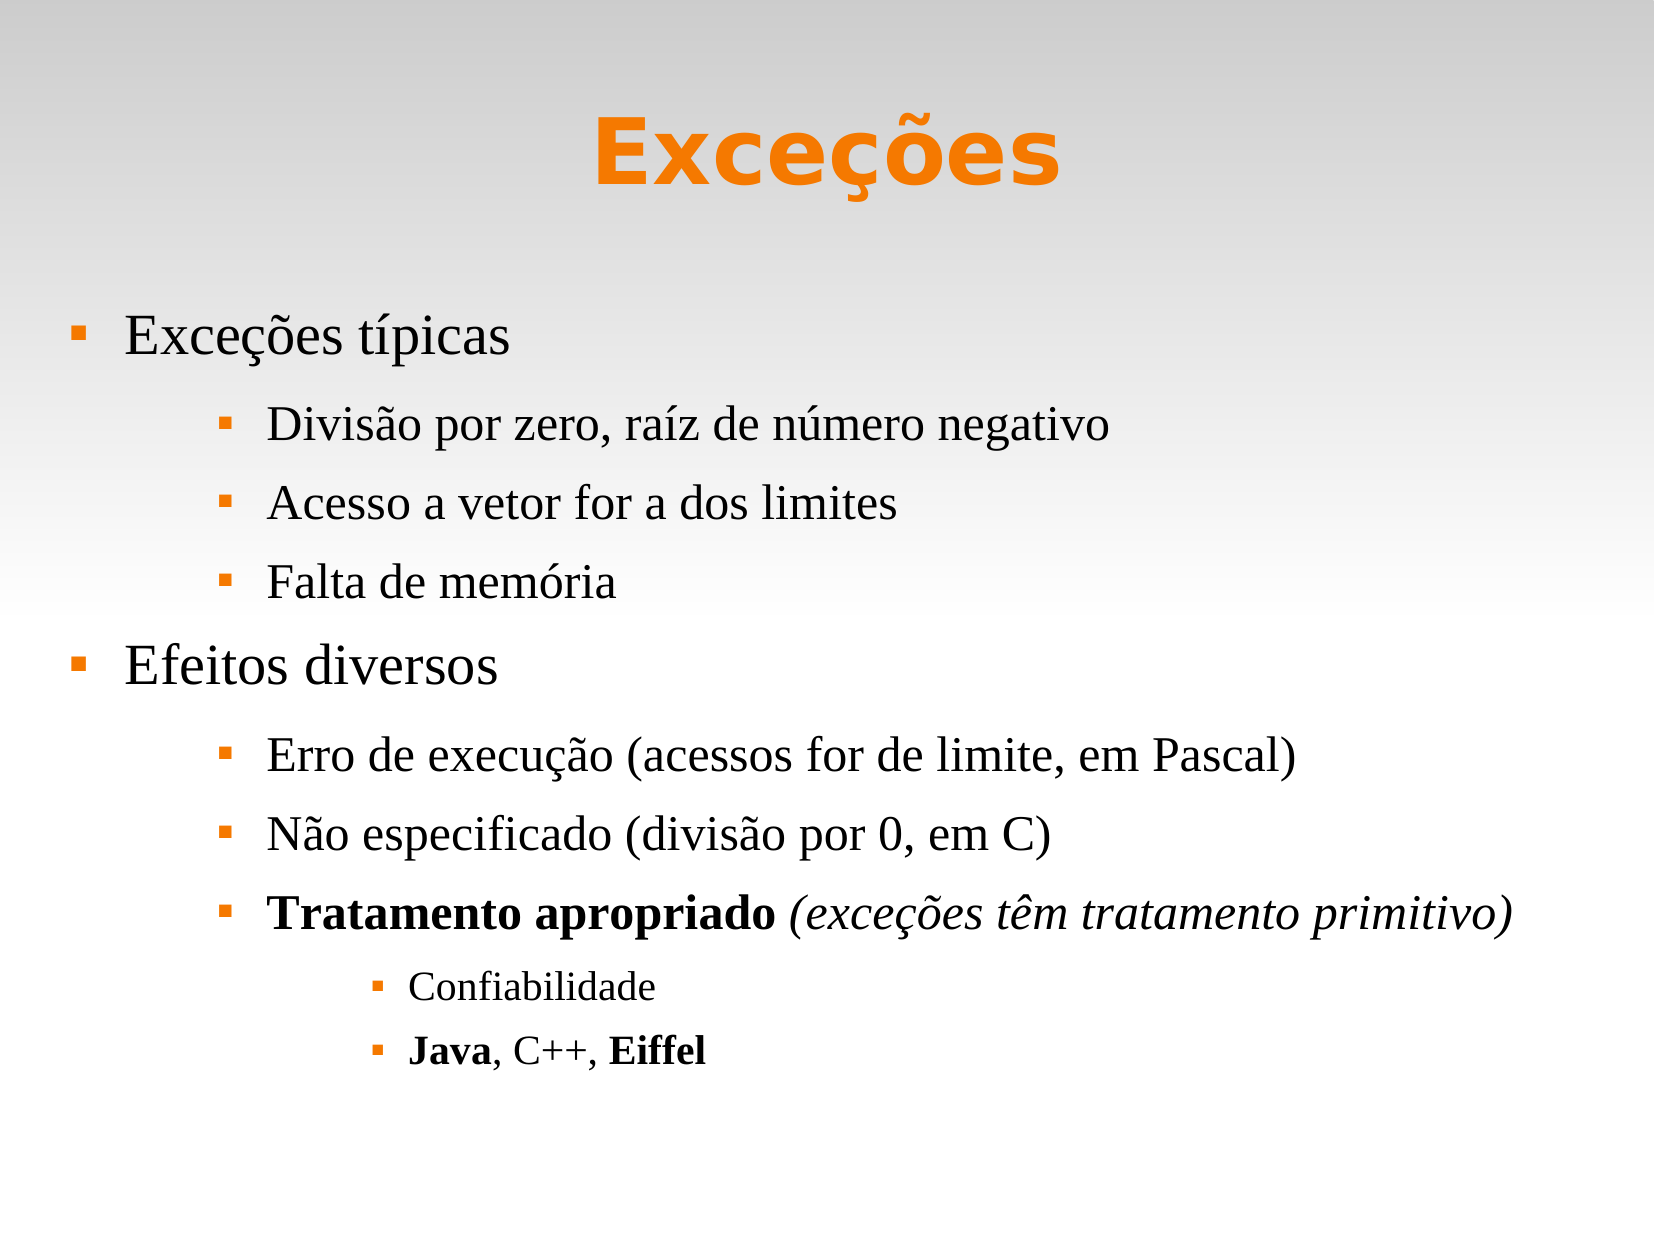

# Exceções
Exceções típicas
Divisão por zero, raíz de número negativo
Acesso a vetor for a dos limites
Falta de memória
Efeitos diversos
Erro de execução (acessos for de limite, em Pascal)
Não especificado (divisão por 0, em C)
Tratamento apropriado (exceções têm tratamento primitivo)
Confiabilidade
Java, C++, Eiffel